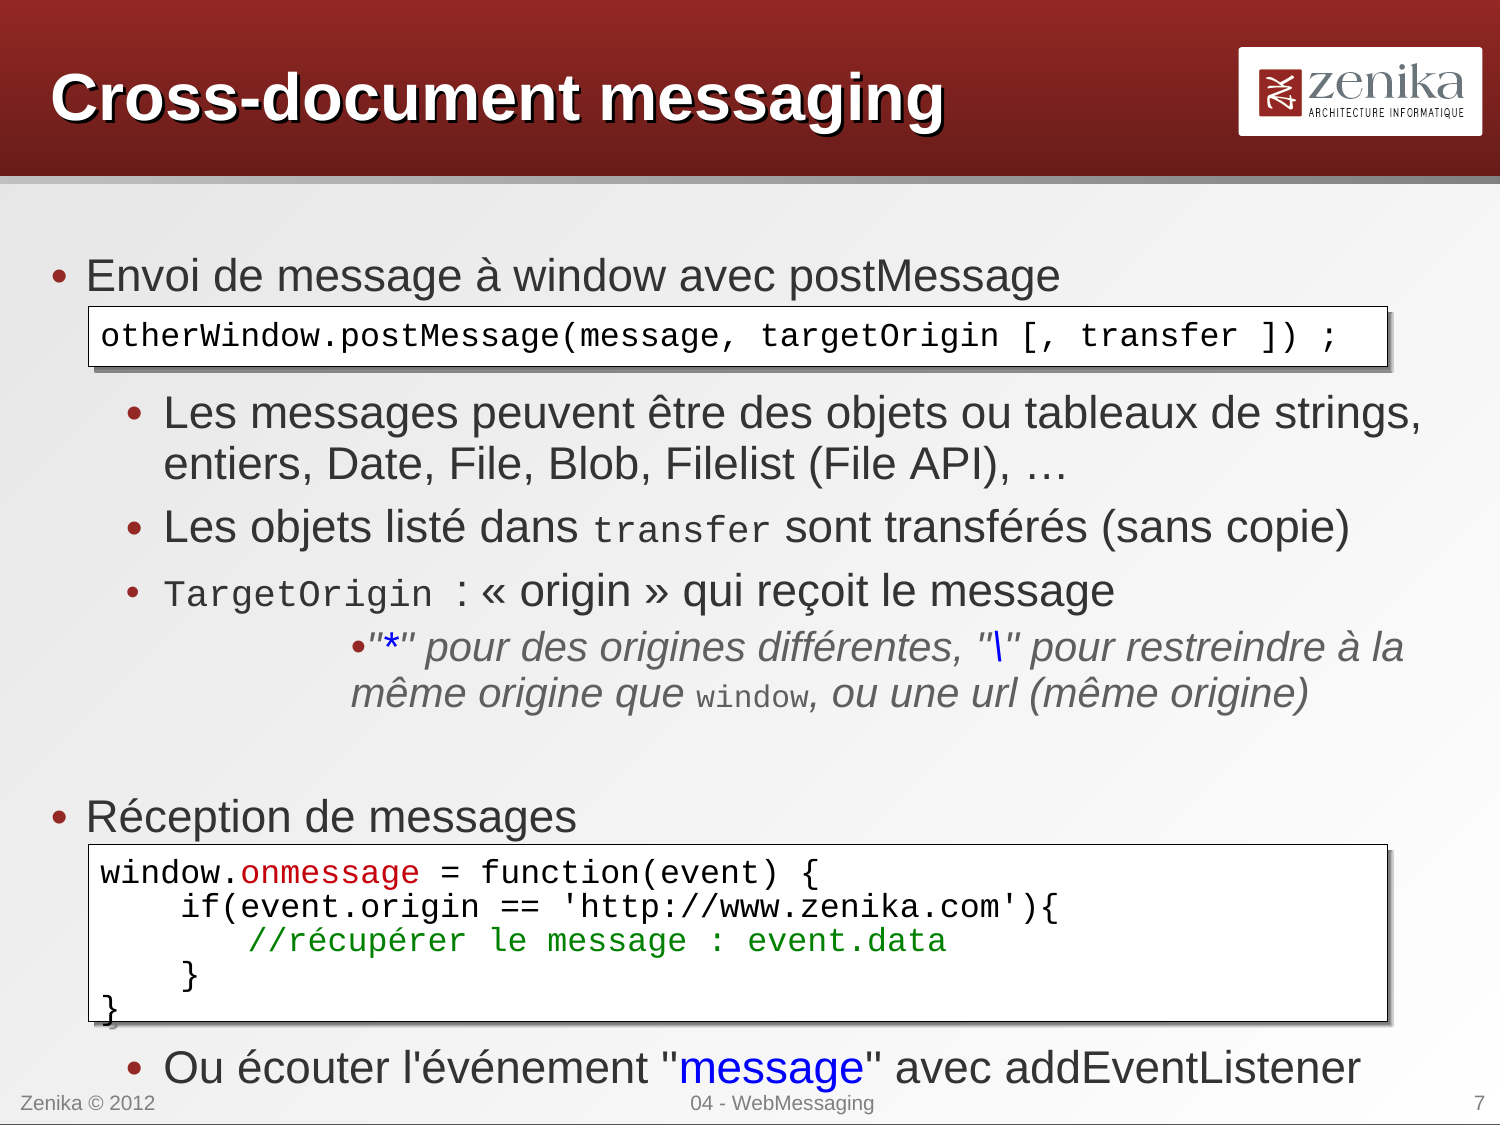

# Cross-document messaging
Envoi de message à window avec postMessage
Les messages peuvent être des objets ou tableaux de strings, entiers, Date, File, Blob, Filelist (File API), …
Les objets listé dans transfer sont transférés (sans copie)
TargetOrigin : « origin » qui reçoit le message
''*'' pour des origines différentes, ''\'' pour restreindre à la même origine que window, ou une url (même origine)
Réception de messages
Ou écouter l'événement ''message'' avec addEventListener
otherWindow.postMessage(message, targetOrigin [, transfer ]) ;
window.onmessage = function(event) {
 if(event.origin == 'http://www.zenika.com'){
 	//récupérer le message : event.data
 }
}